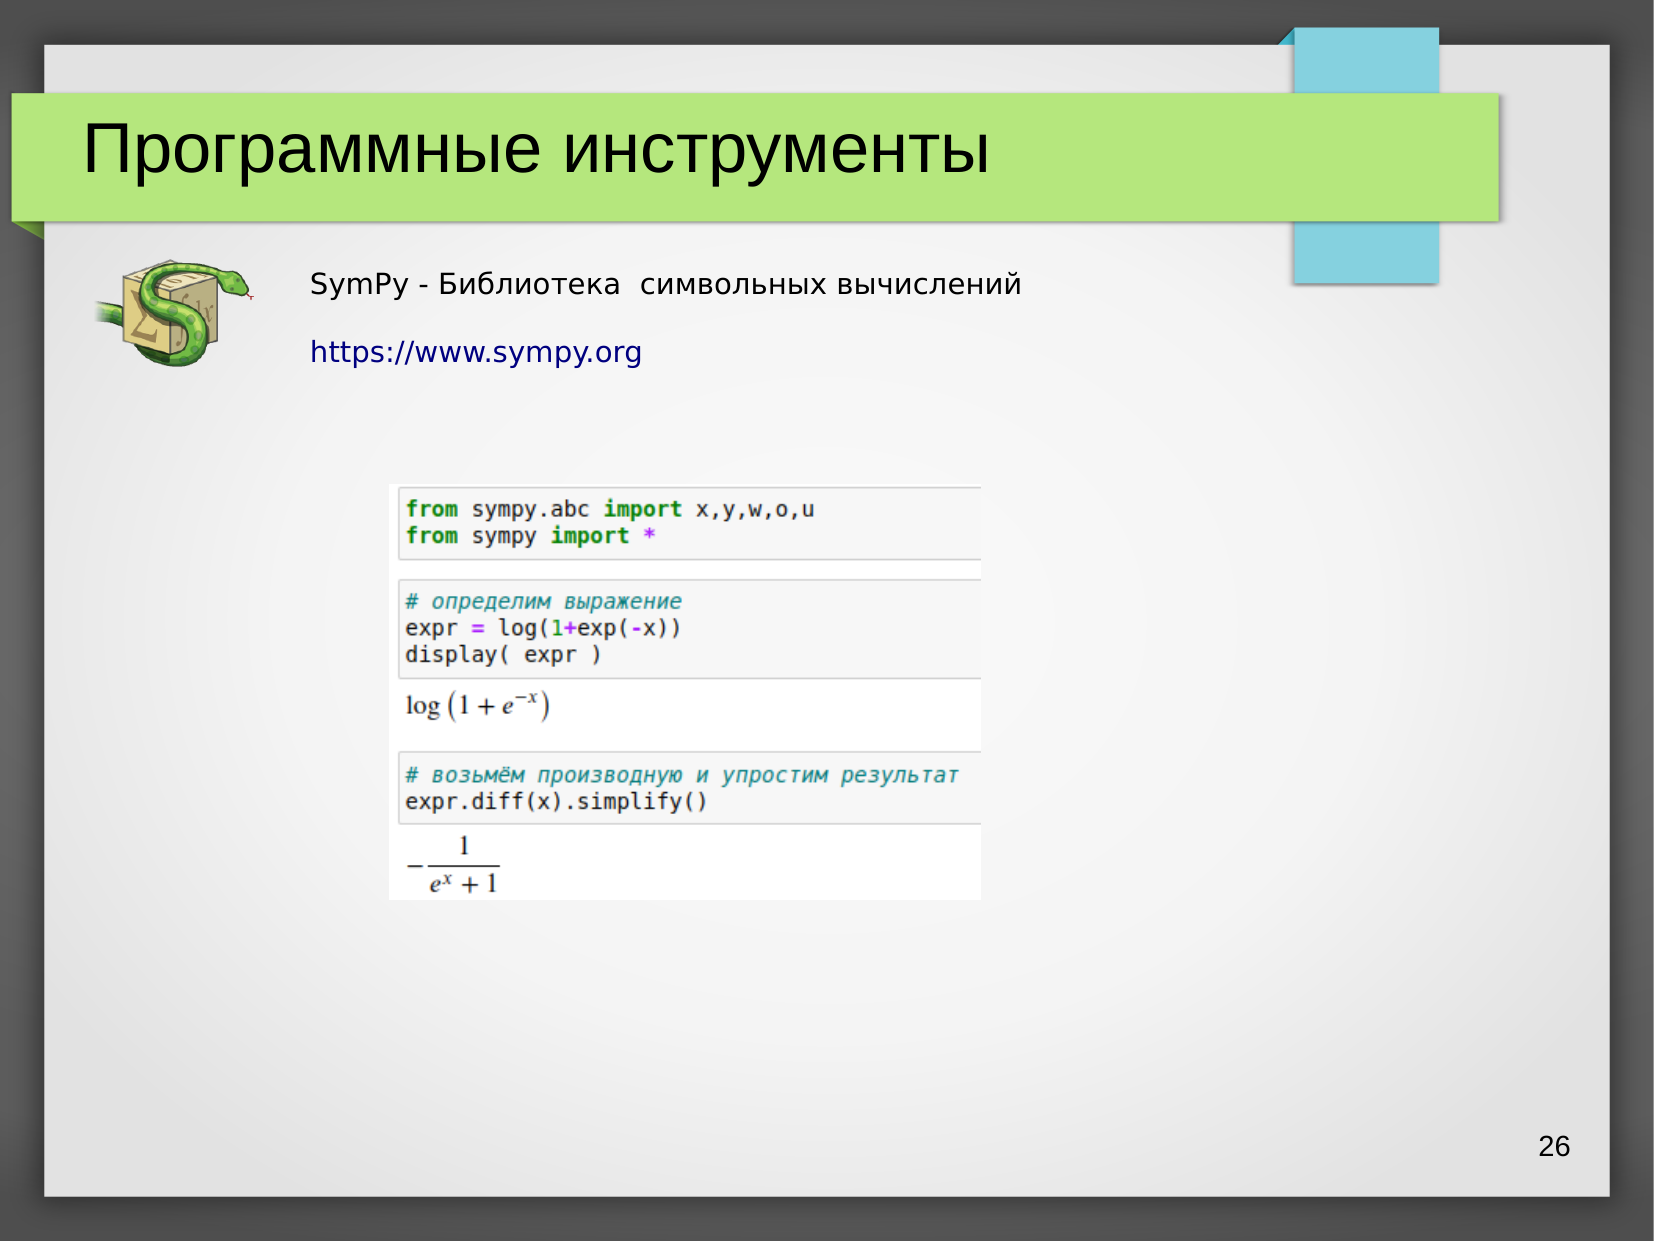

# Программные инструменты
SymPy - Библиотека символьных вычислений
https://www.sympy.org
26